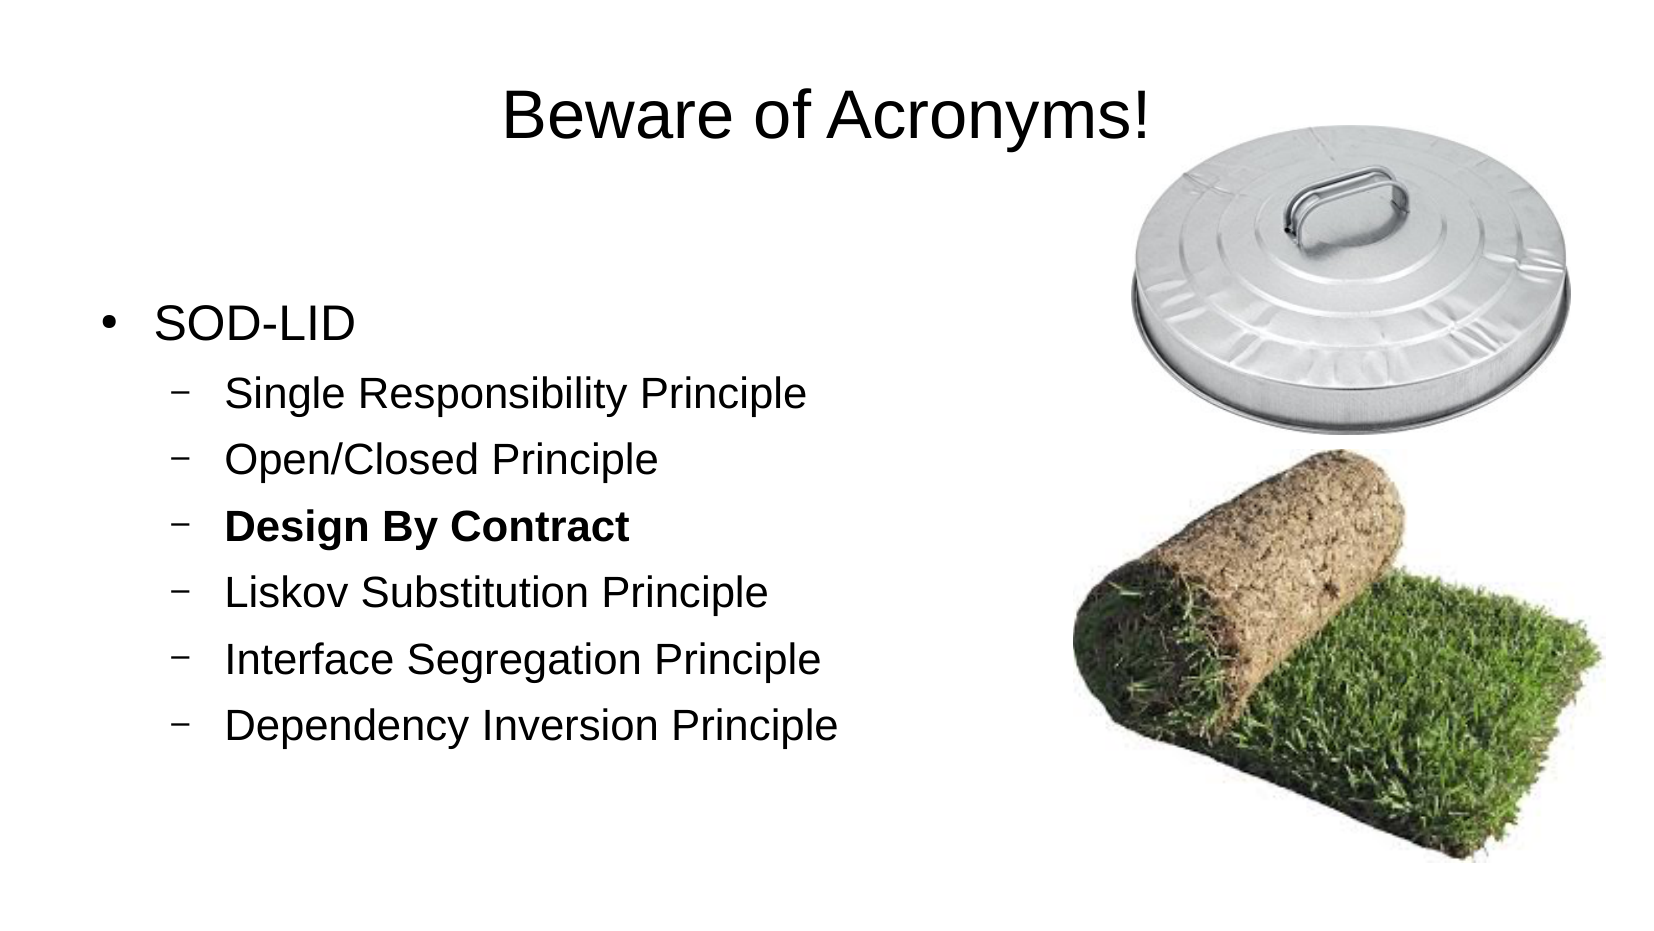

# Beware of Acronyms!
SOD-LID
Single Responsibility Principle
Open/Closed Principle
Design By Contract
Liskov Substitution Principle
Interface Segregation Principle
Dependency Inversion Principle